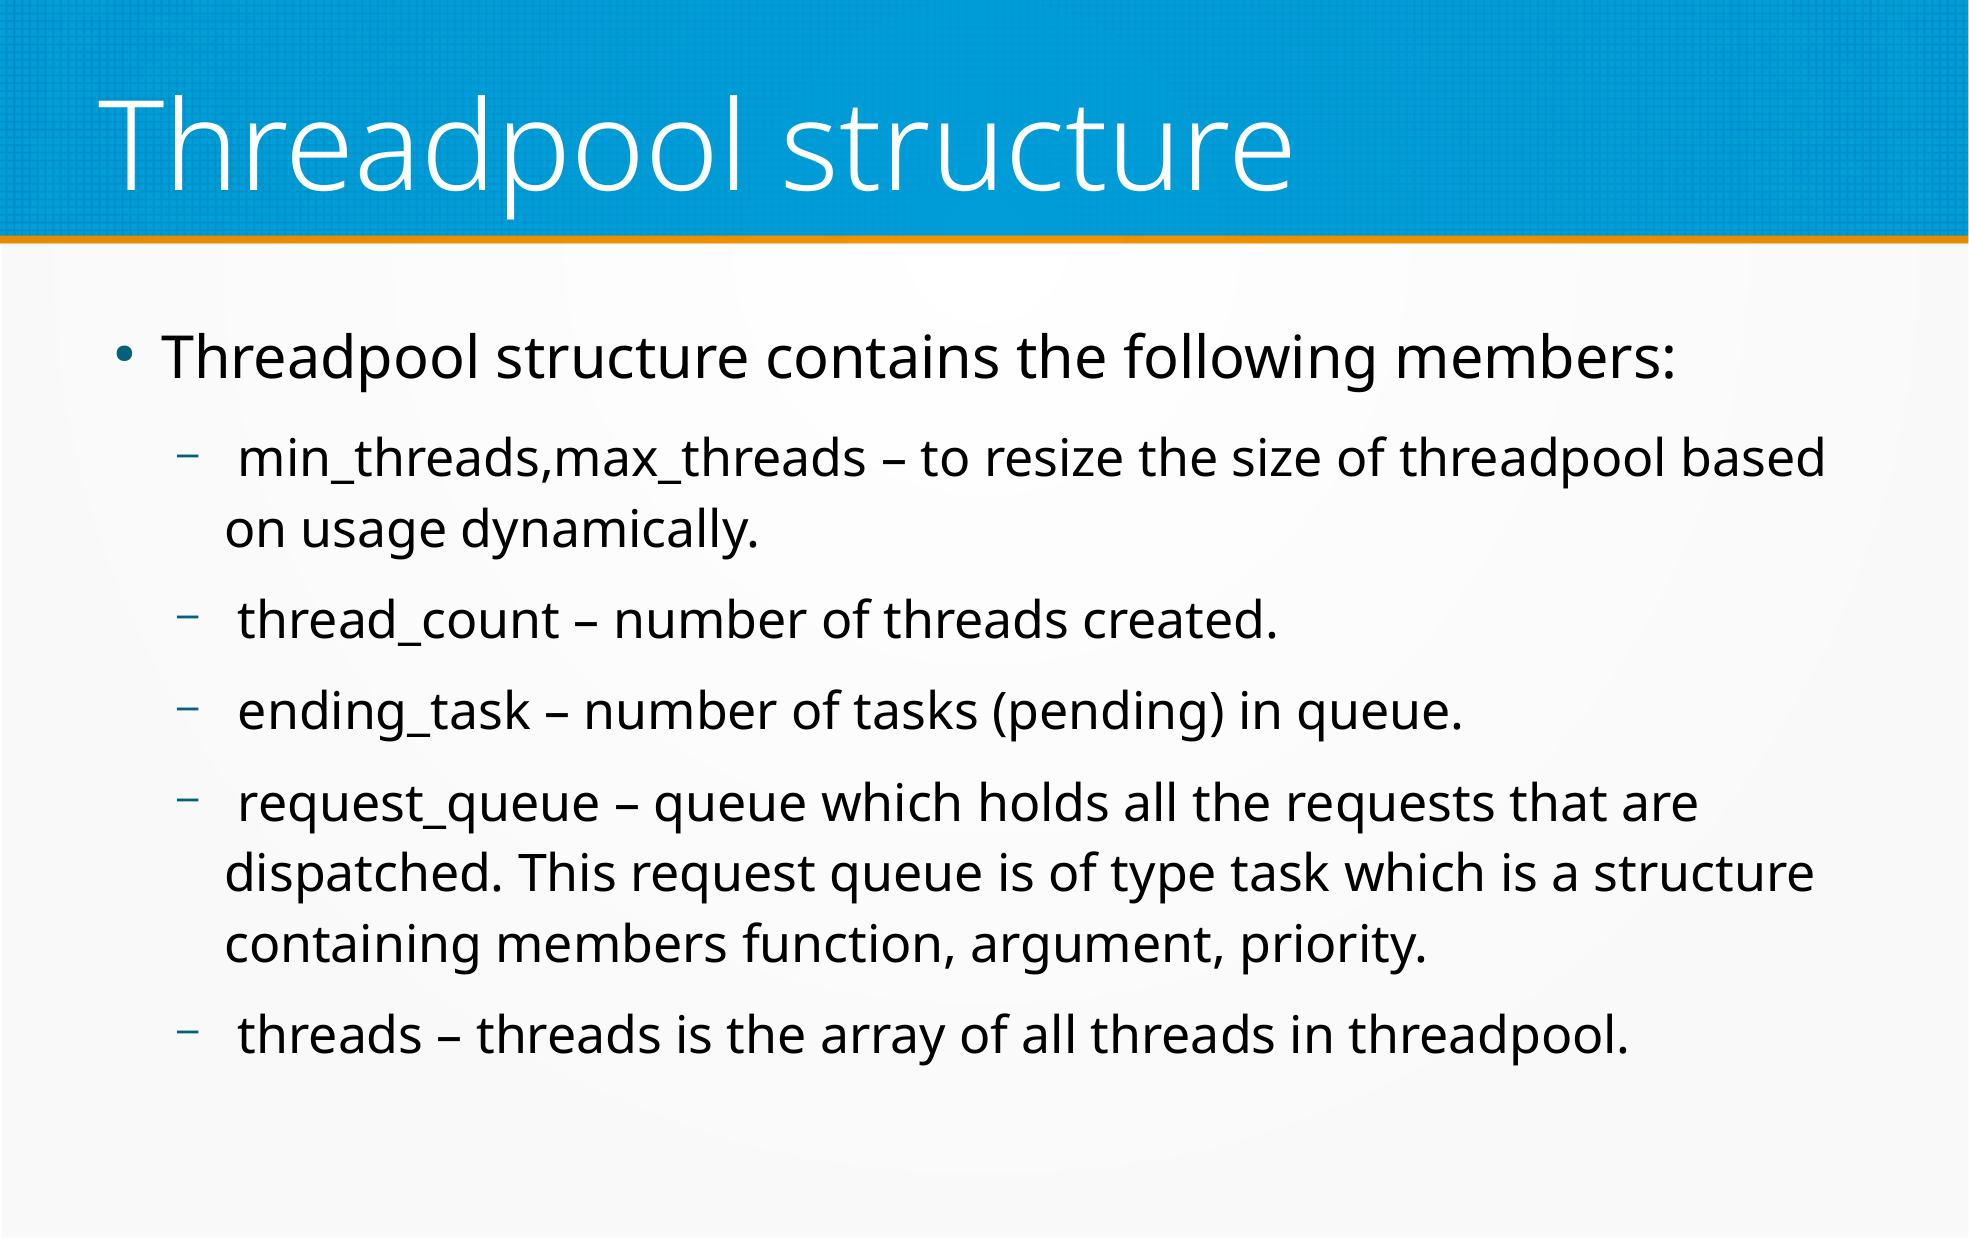

Threadpool structure
# Threadpool structure contains the following members:
 min_threads,max_threads – to resize the size of threadpool based on usage dynamically.
 thread_count – number of threads created.
 ending_task – number of tasks (pending) in queue.
 request_queue – queue which holds all the requests that are dispatched. This request queue is of type task which is a structure containing members function, argument, priority.
 threads – threads is the array of all threads in threadpool.